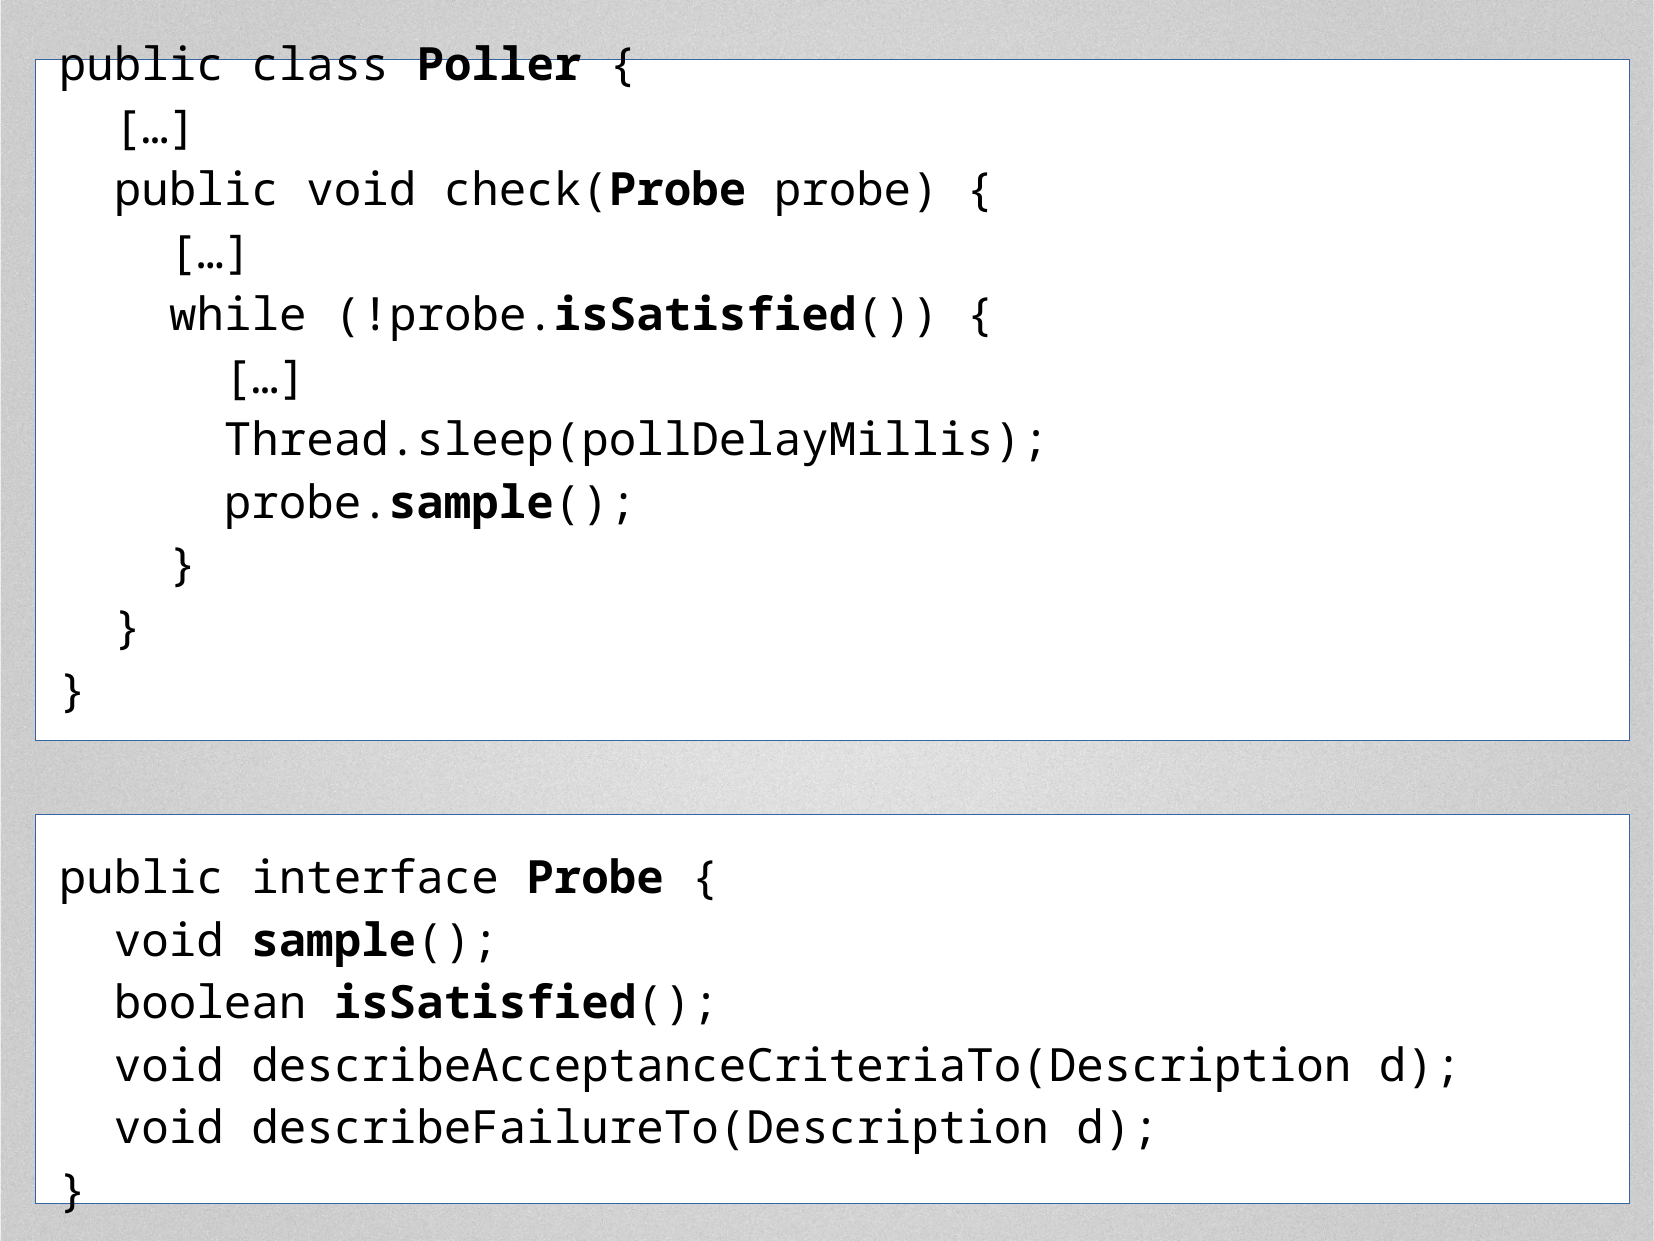

# public class Poller {
 […]
 public void check(Probe probe) {
 […]
 while (!probe.isSatisfied()) {
 […]
 Thread.sleep(pollDelayMillis);
 probe.sample();
 }
 }
}
public interface Probe {
 void sample();
 boolean isSatisfied();
 void describeAcceptanceCriteriaTo(Description d);
 void describeFailureTo(Description d);
}